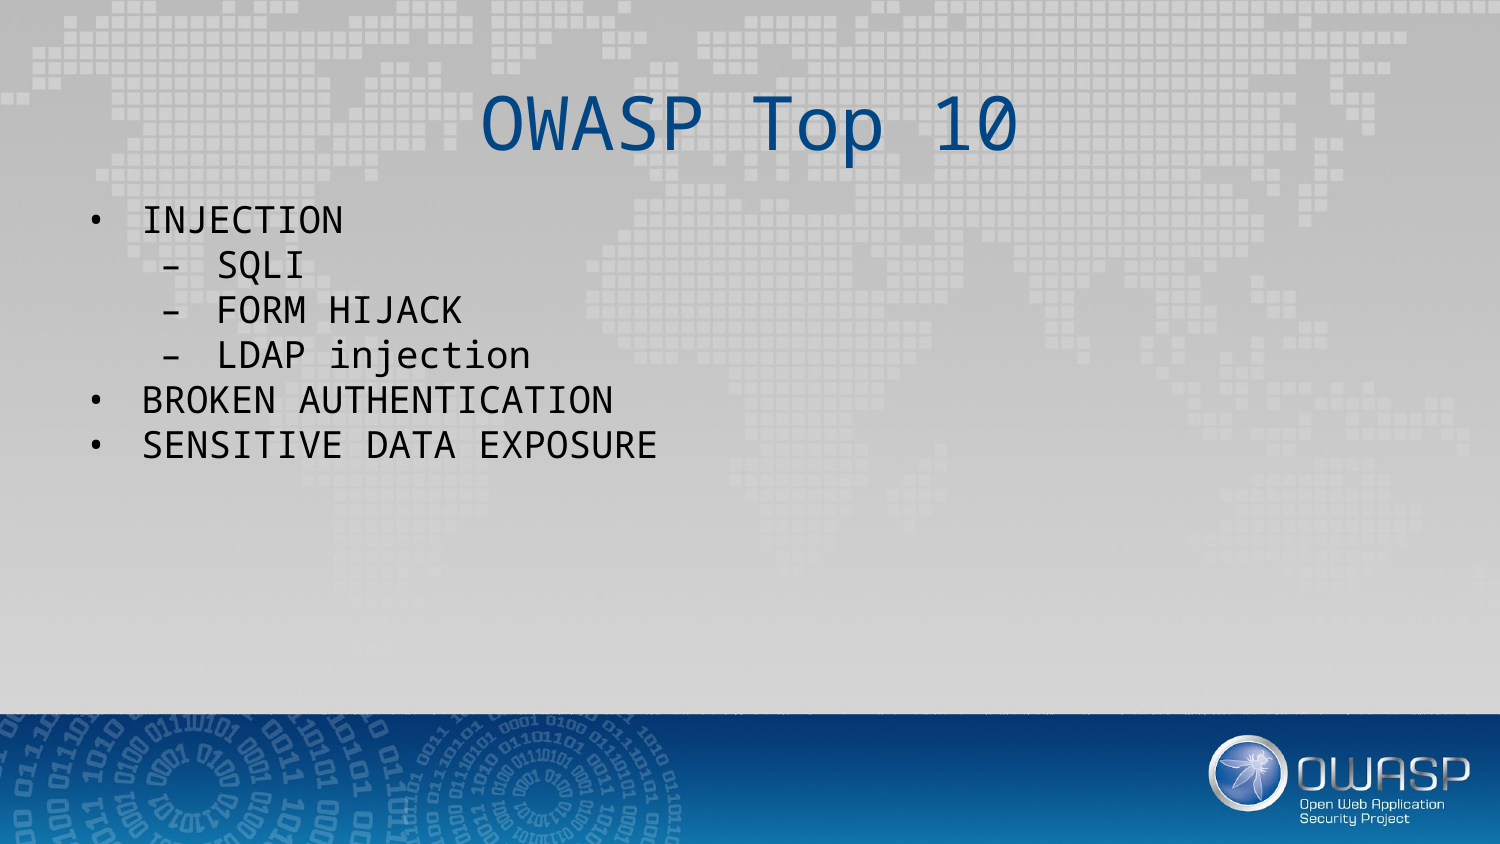

# OWASP Top 10
INJECTION
SQLI
FORM HIJACK
LDAP injection
BROKEN AUTHENTICATION
SENSITIVE DATA EXPOSURE